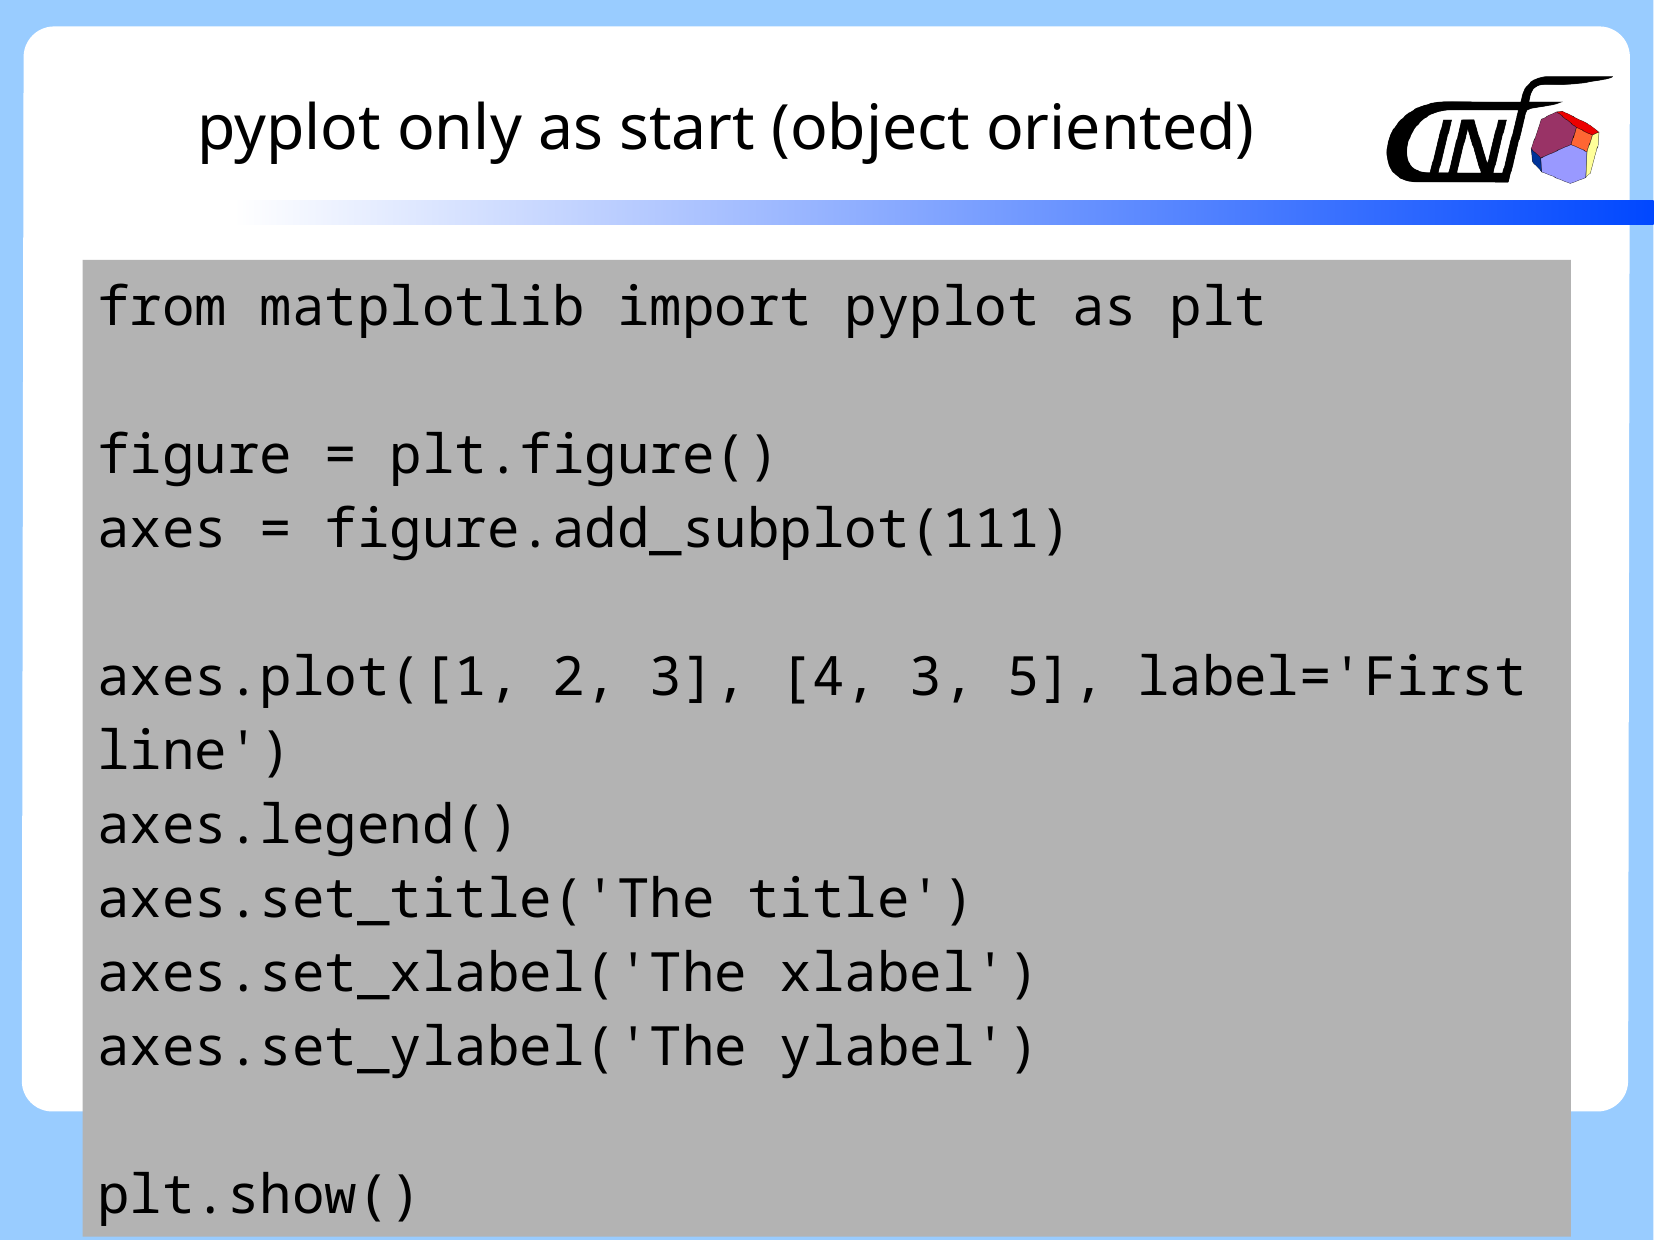

# pyplot only as start (object oriented)
from matplotlib import pyplot as plt
figure = plt.figure()
axes = figure.add_subplot(111)
axes.plot([1, 2, 3], [4, 3, 5], label='First line')
axes.legend()
axes.set_title('The title')
axes.set_xlabel('The xlabel')
axes.set_ylabel('The ylabel')
plt.show()